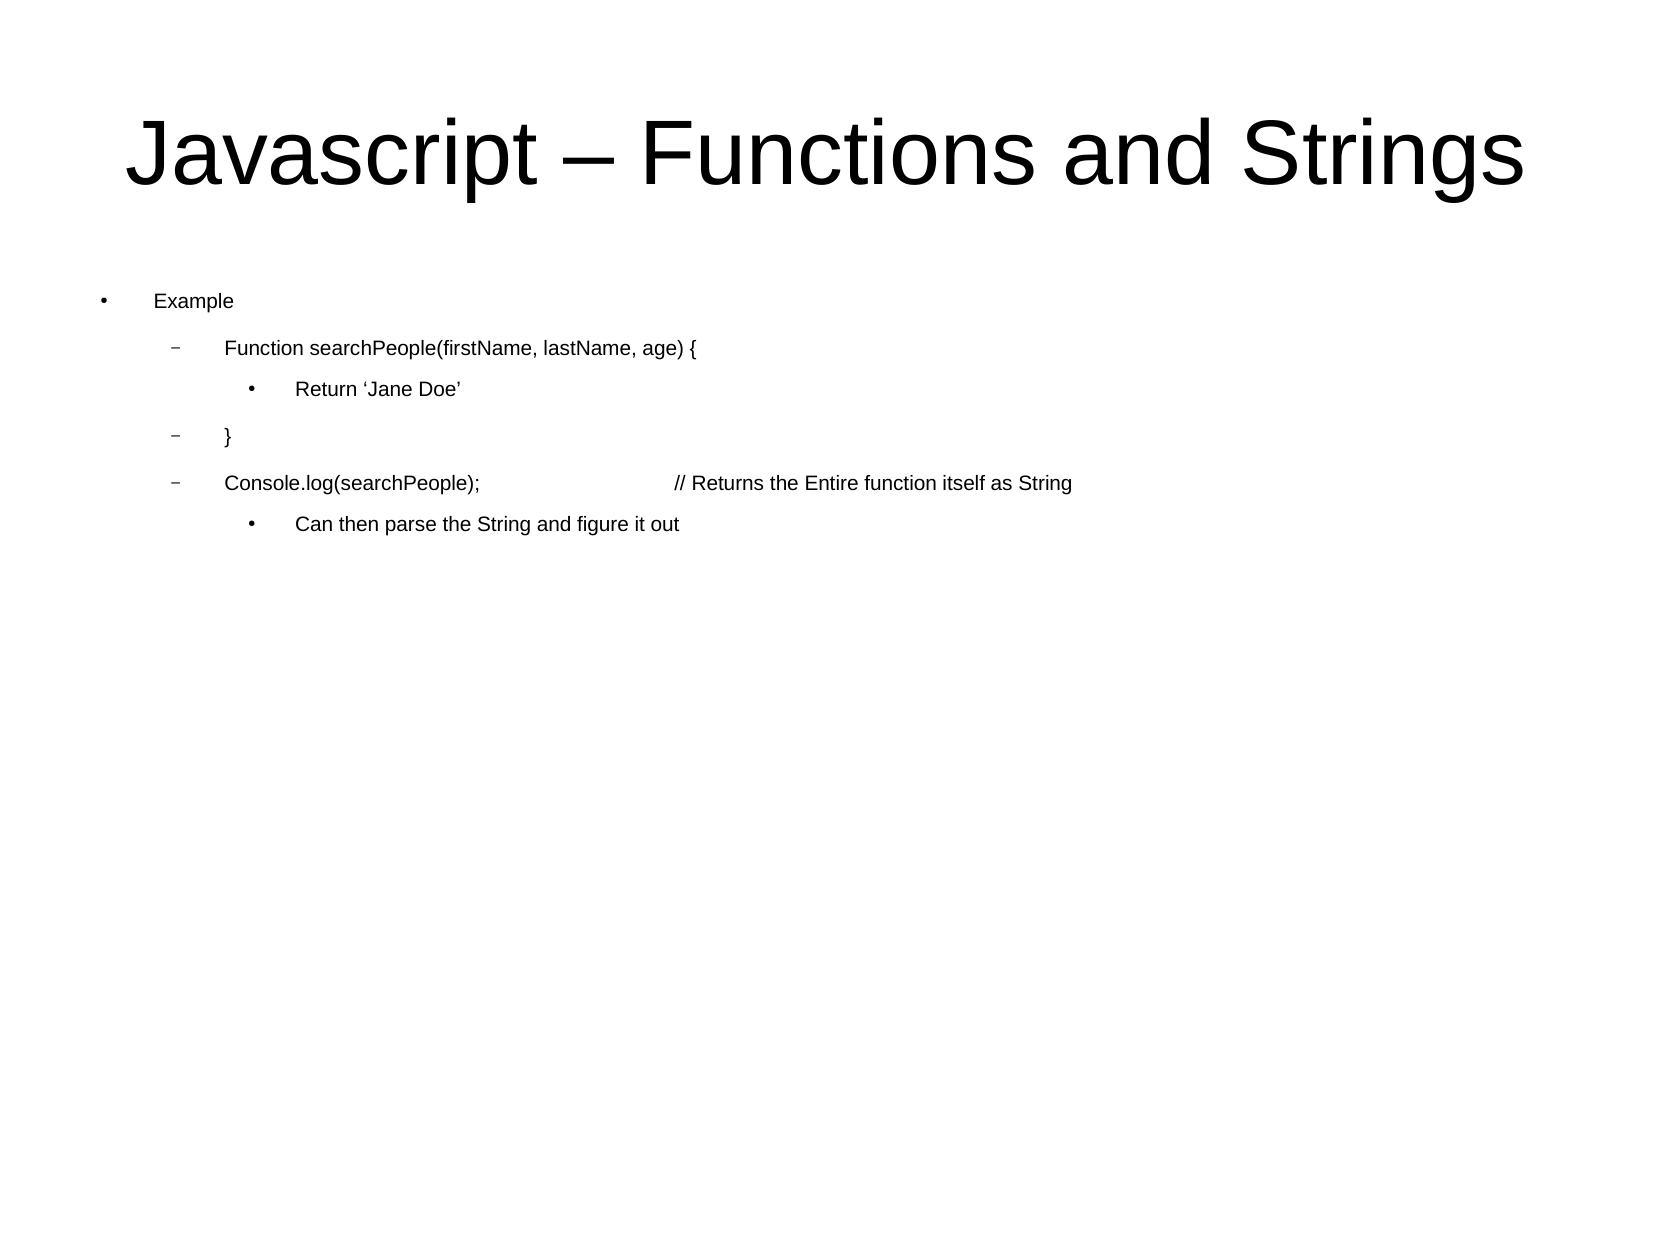

# Javascript – Functions and Strings
Example
Function searchPeople(firstName, lastName, age) {
Return ‘Jane Doe’
}
Console.log(searchPeople);			// Returns the Entire function itself as String
Can then parse the String and figure it out